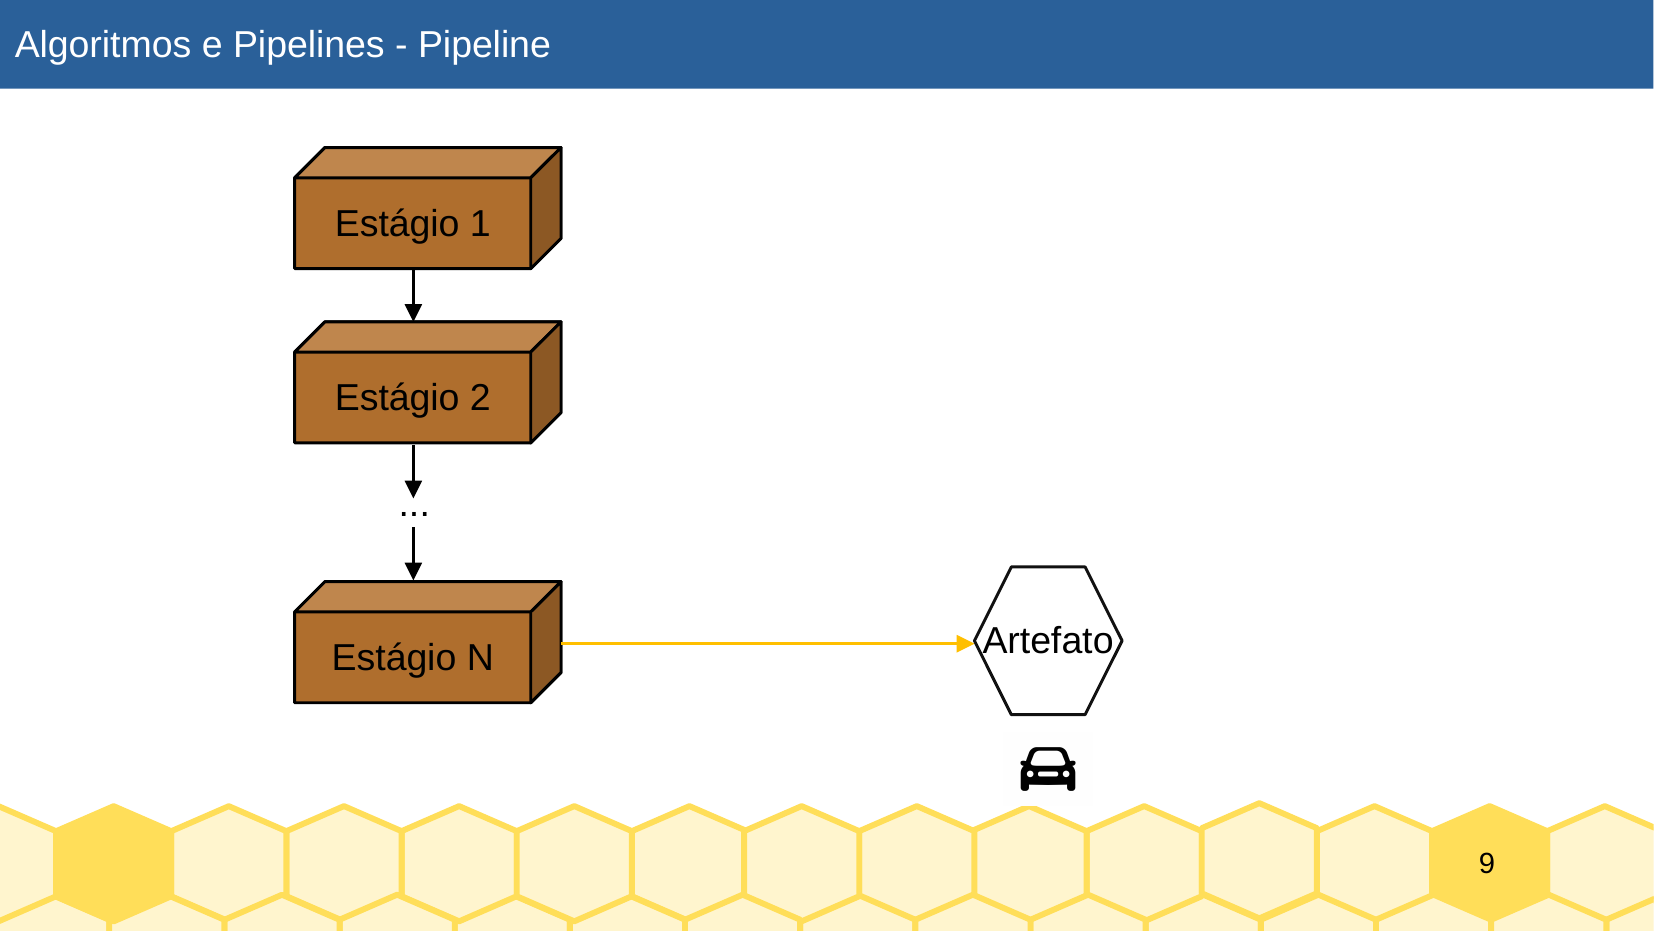

Algoritmos e Pipelines - Pipeline
Estágio 1
Estágio 2
...
Artefato
Estágio N